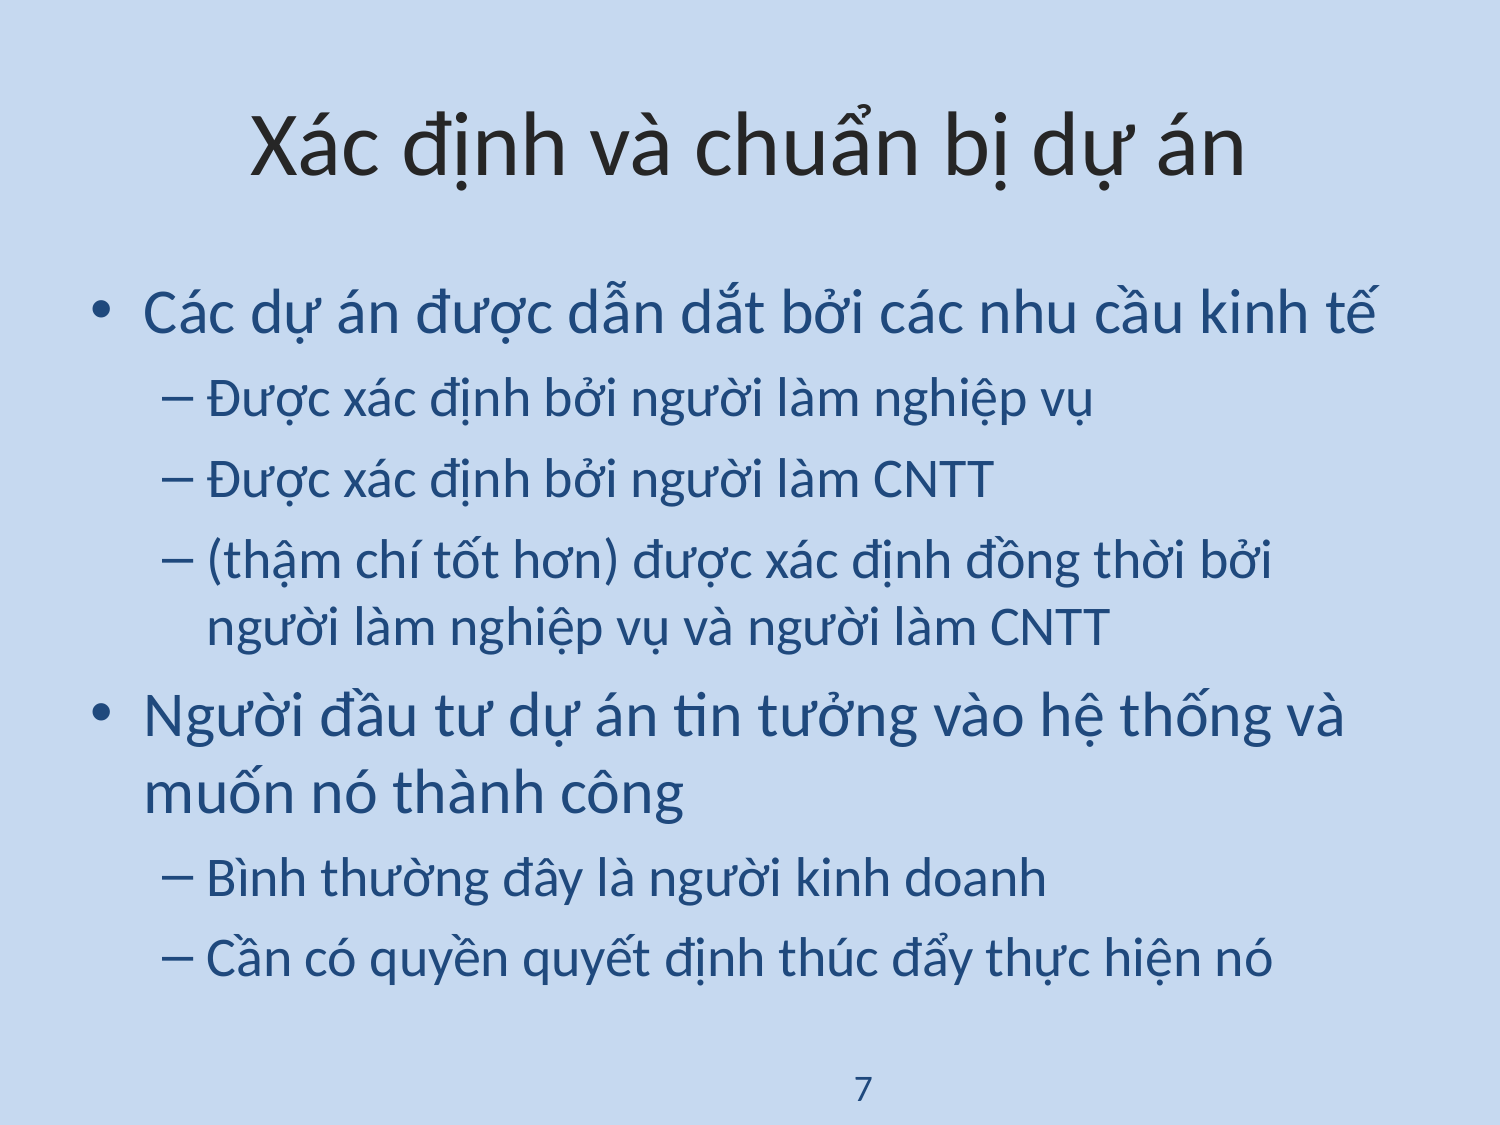

# Xác định và chuẩn bị dự án
Các dự án được dẫn dắt bởi các nhu cầu kinh tế
Được xác định bởi người làm nghiệp vụ
Được xác định bởi người làm CNTT
(thậm chí tốt hơn) được xác định đồng thời bởi người làm nghiệp vụ và người làm CNTT
Người đầu tư dự án tin tưởng vào hệ thống và muốn nó thành công
Bình thường đây là người kinh doanh
Cần có quyền quyết định thúc đẩy thực hiện nó